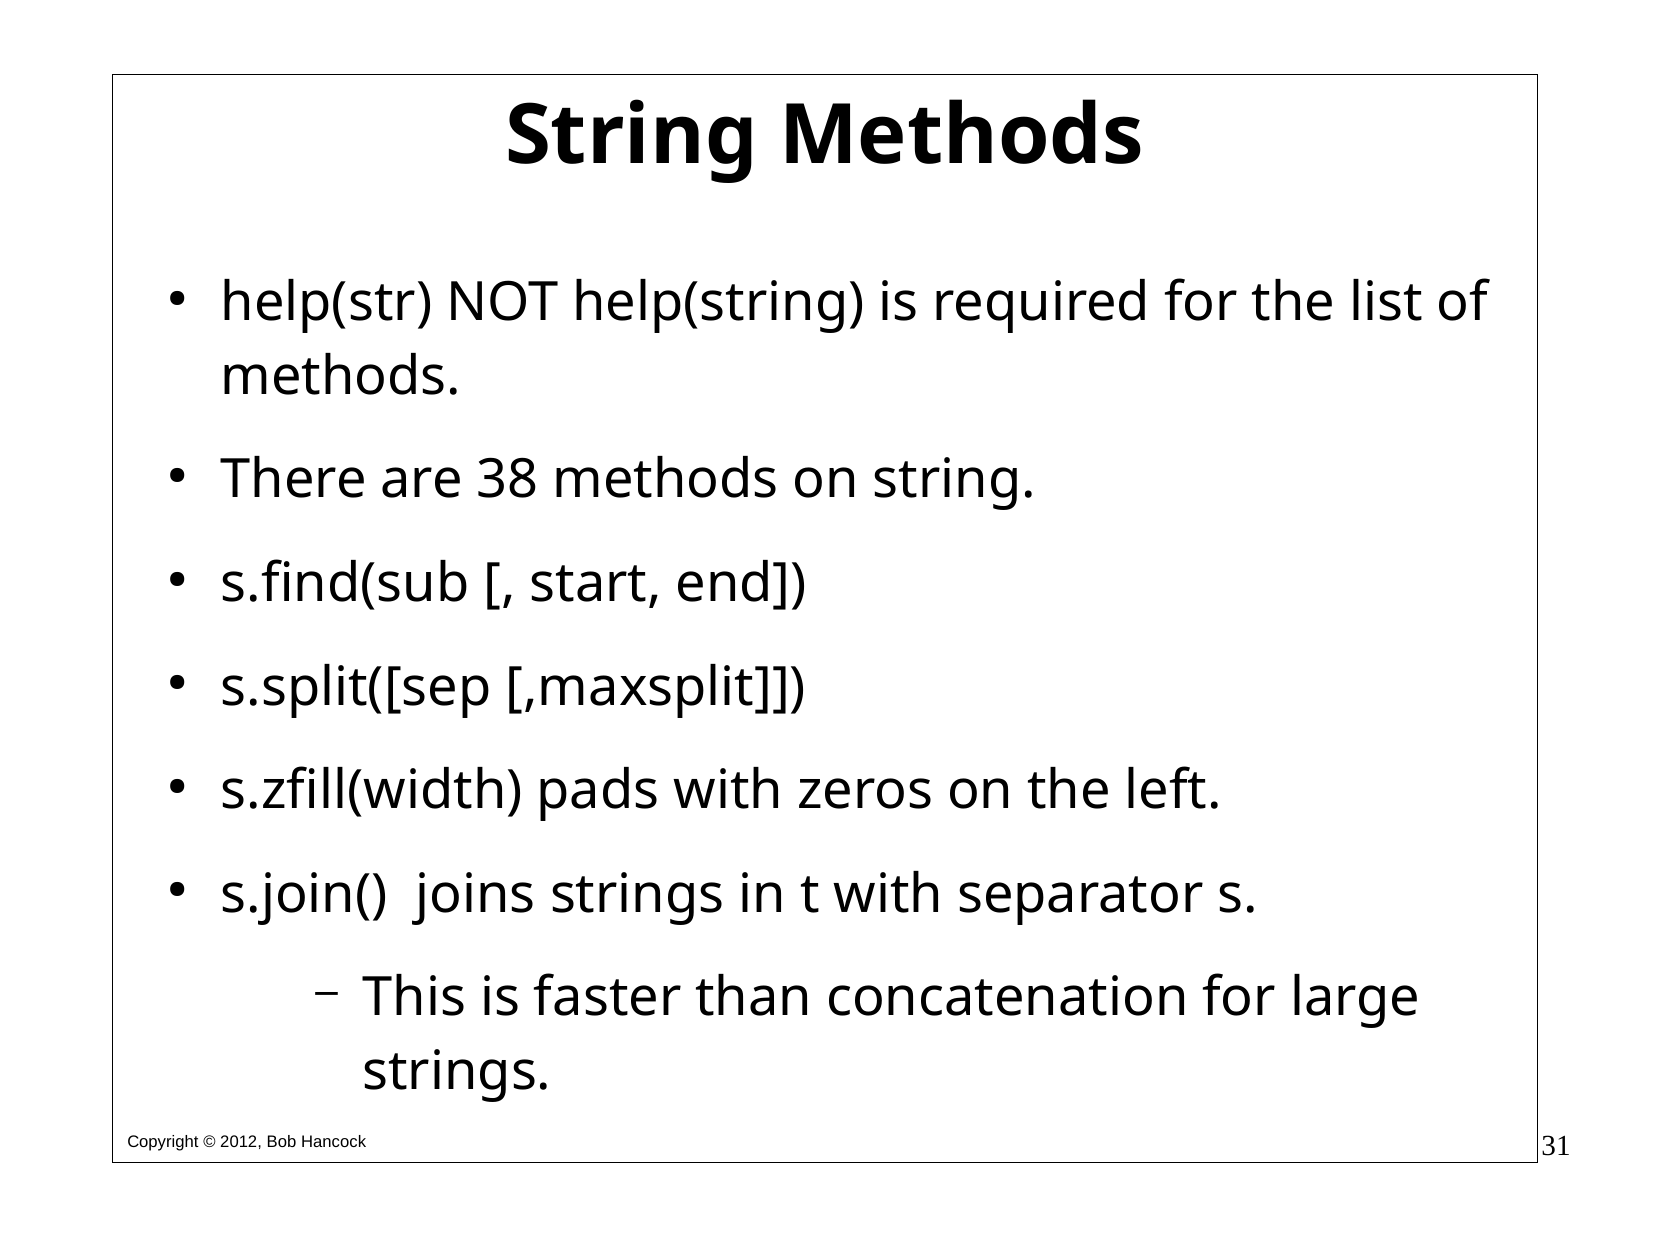

# String Methods
help(str) NOT help(string) is required for the list of methods.
There are 38 methods on string.
s.find(sub [, start, end])
s.split([sep [,maxsplit]])
s.zfill(width) pads with zeros on the left.
s.join() joins strings in t with separator s.
This is faster than concatenation for large strings.
Copyright © 2012, Bob Hancock
31